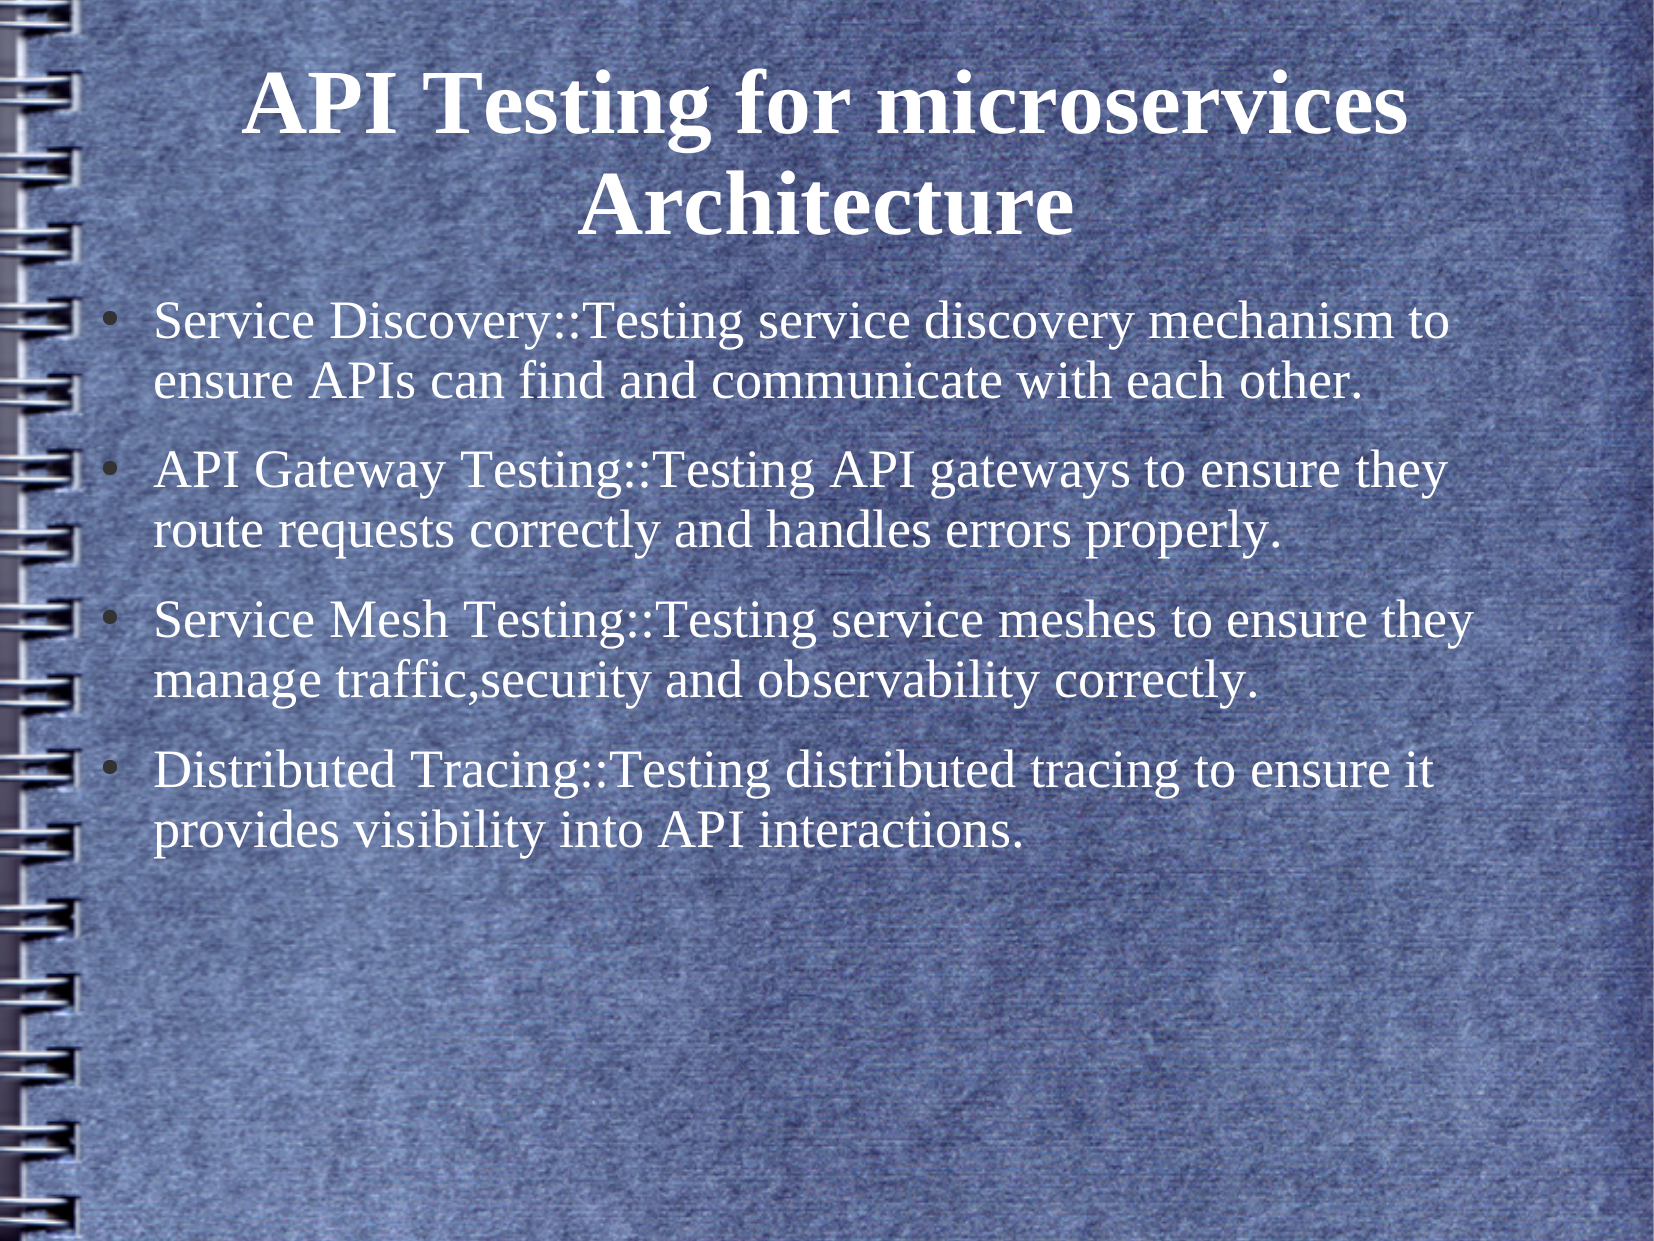

# API Testing for microservices Architecture
Service Discovery::Testing service discovery mechanism to ensure APIs can find and communicate with each other.
API Gateway Testing::Testing API gateways to ensure they route requests correctly and handles errors properly.
Service Mesh Testing::Testing service meshes to ensure they manage traffic,security and observability correctly.
Distributed Tracing::Testing distributed tracing to ensure it provides visibility into API interactions.